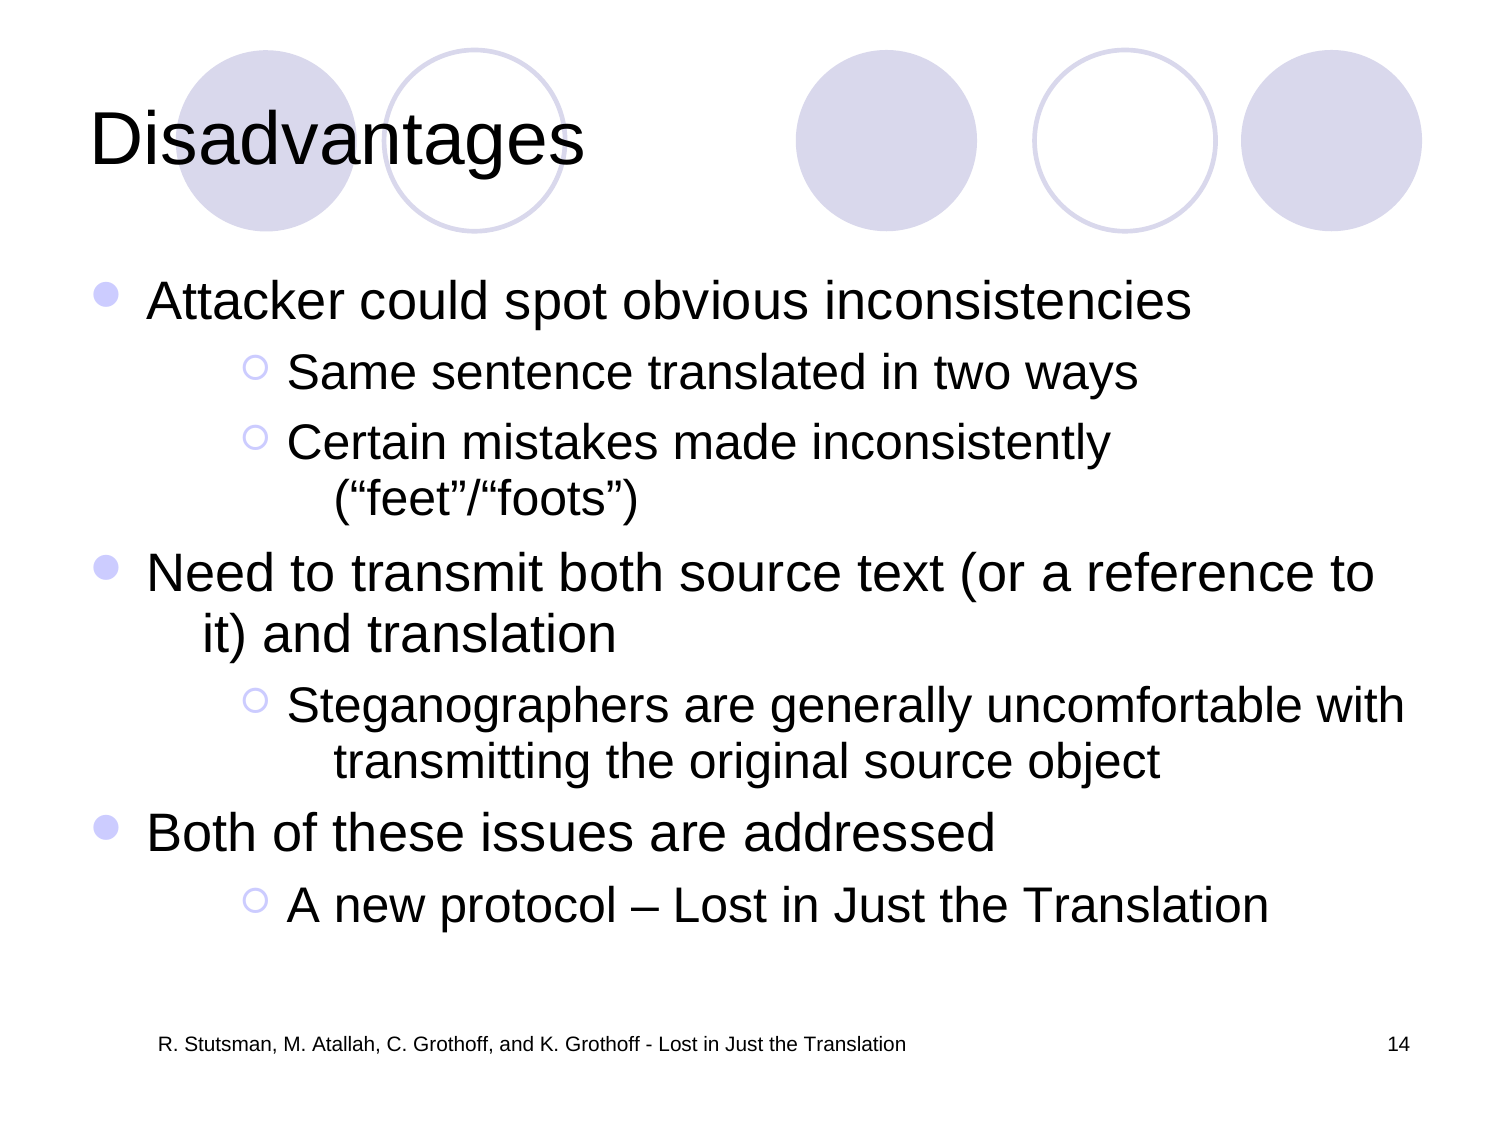

# Disadvantages
Attacker could spot obvious inconsistencies
Same sentence translated in two ways
Certain mistakes made inconsistently (“feet”/“foots”)
Need to transmit both source text (or a reference to it) and translation
Steganographers are generally uncomfortable with transmitting the original source object
Both of these issues are addressed
A new protocol – Lost in Just the Translation
R. Stutsman, M. Atallah, C. Grothoff, and K. Grothoff - Lost in Just the Translation
14